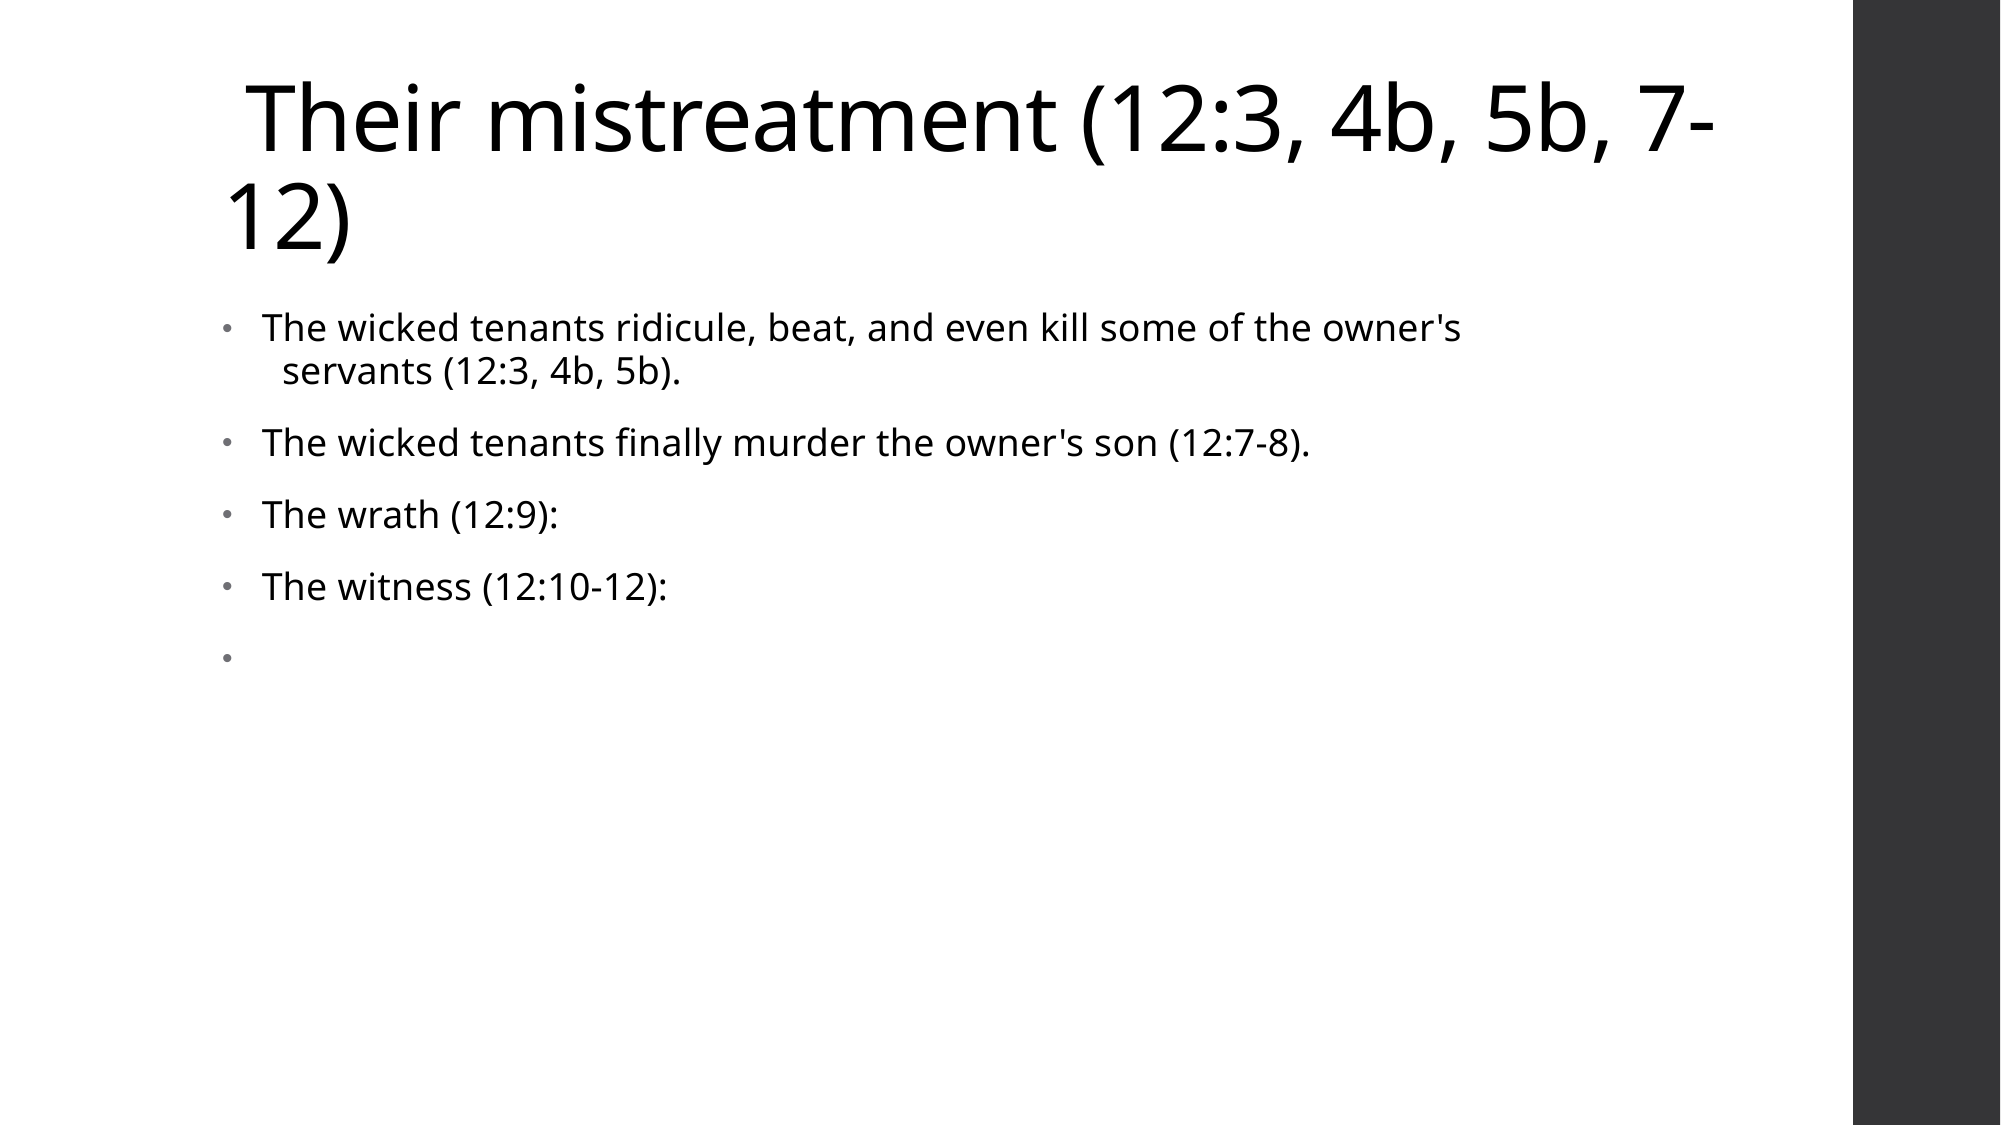

# Their mistreatment (12:3, 4b, 5b, 7-12)
 The wicked tenants ridicule, beat, and even kill some of the owner's servants (12:3, 4b, 5b).
 The wicked tenants finally murder the owner's son (12:7-8).
 The wrath (12:9):
 The witness (12:10-12):